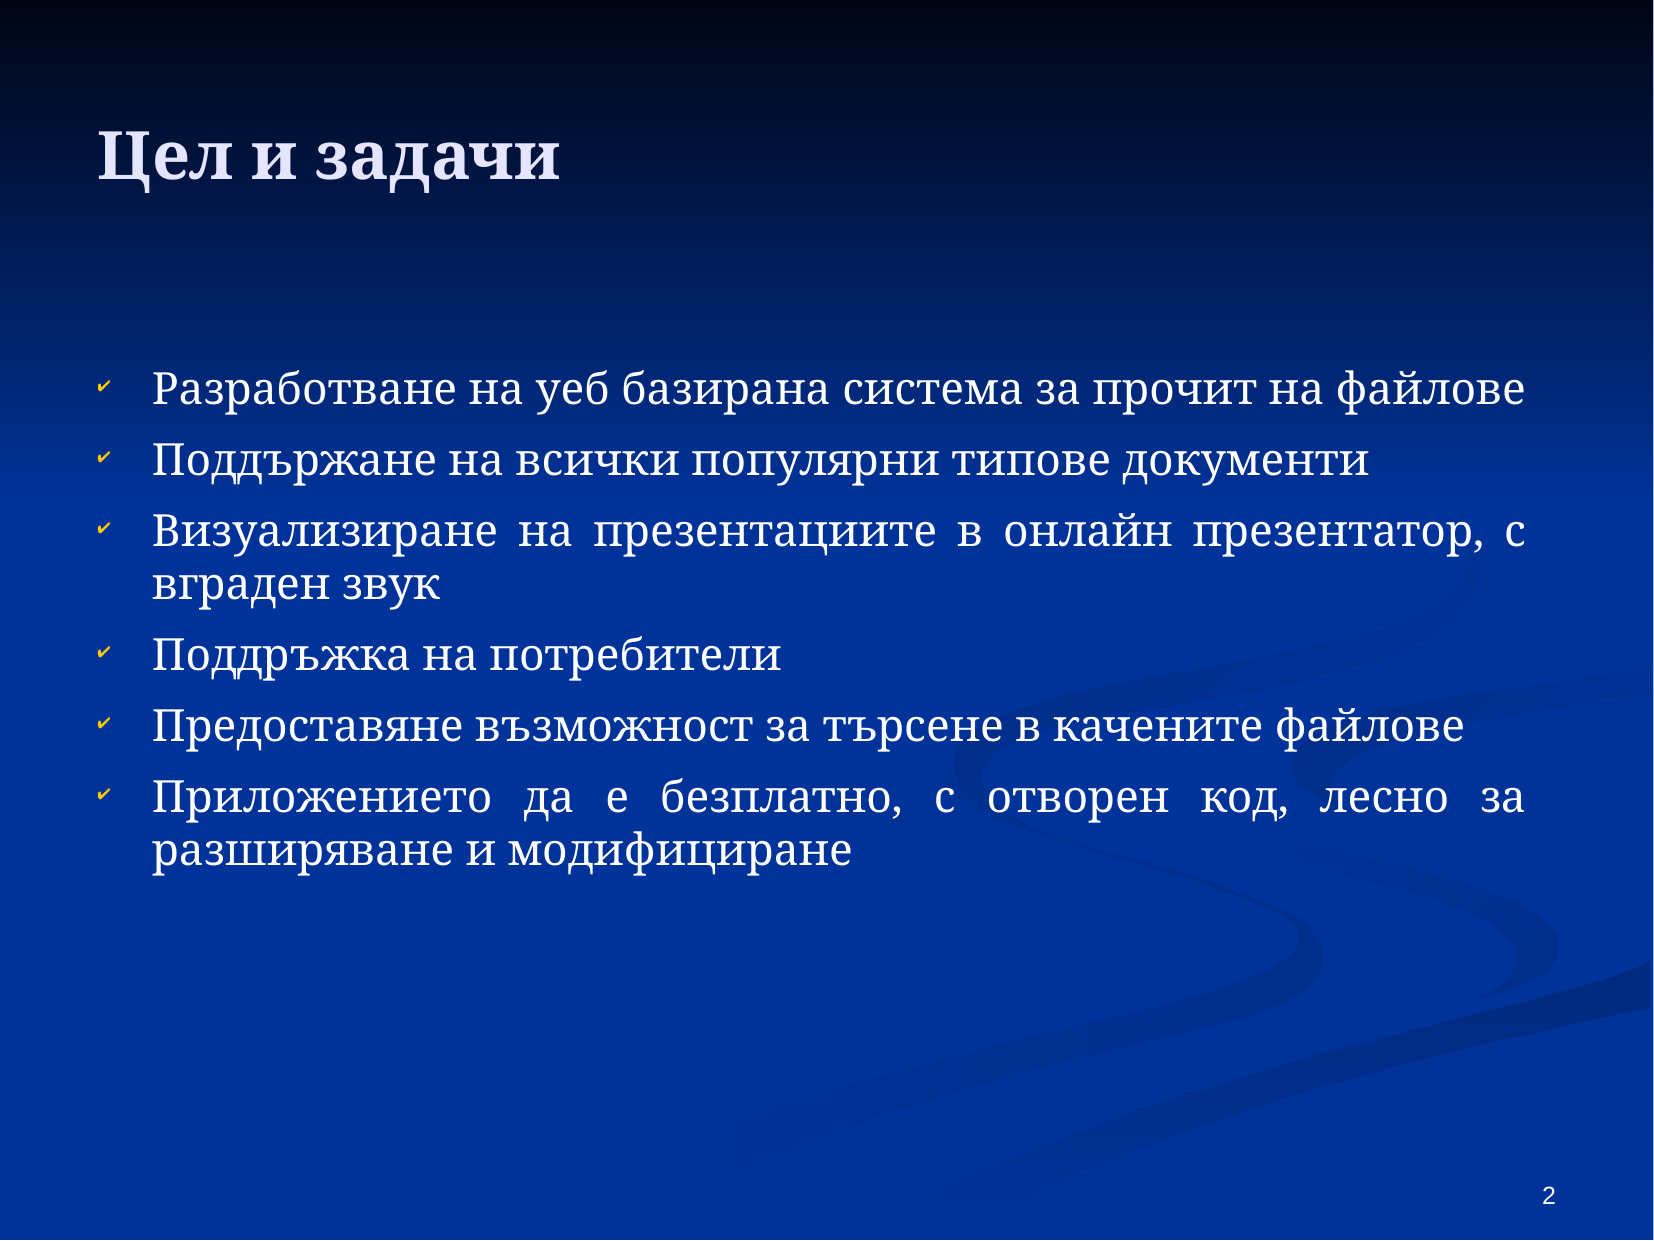

# Цел и задачи
Разработване на уеб базирана система за прочит на файлове
Поддържане на всички популярни типове документи
Визуализиране на презентациите в онлайн презентатор, с вграден звук
Поддръжка на потребители
Предоставяне възможност за търсене в качените файлове
Приложението да е безплатно, с отворен код, лесно за разширяване и модифициране